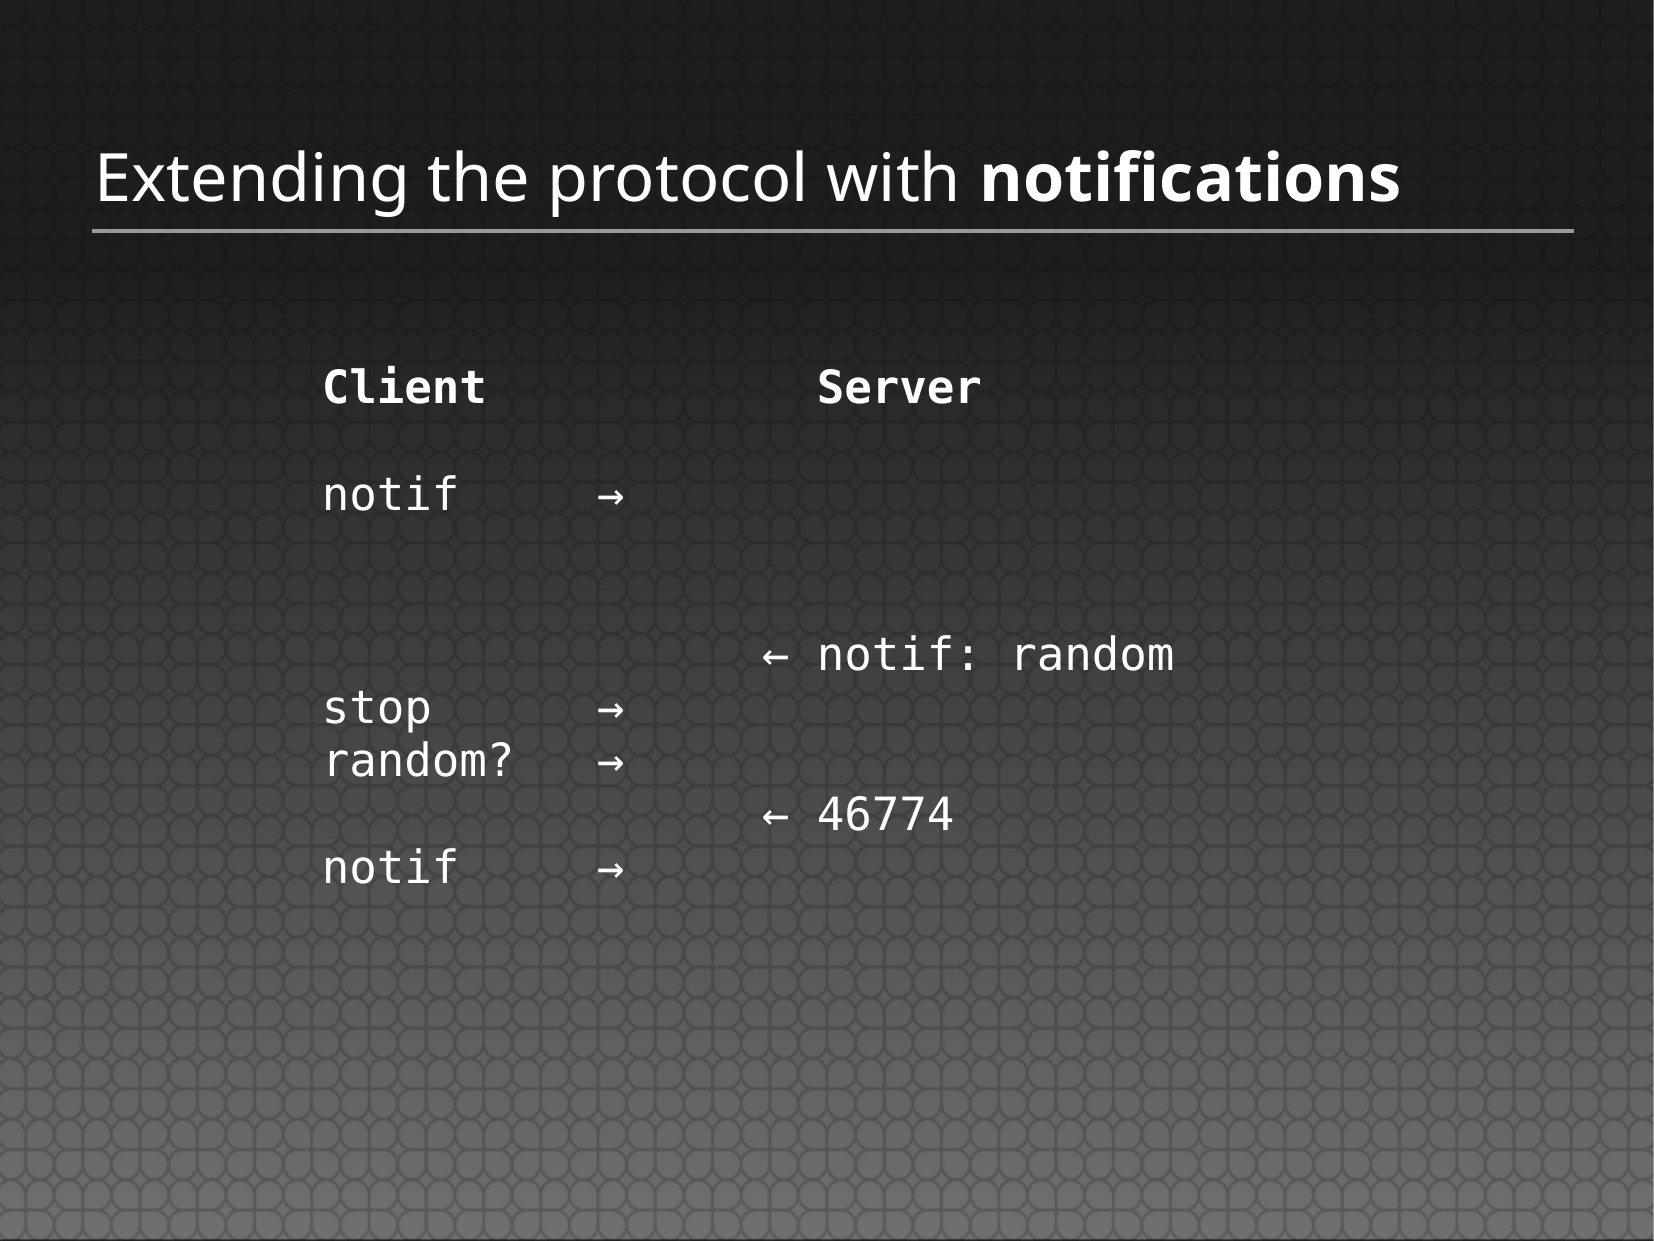

# Extending the protocol with notifications
 Client Server
 notif →
 ← notif: random
 stop →
 random? →
 ← 46774
 notif →